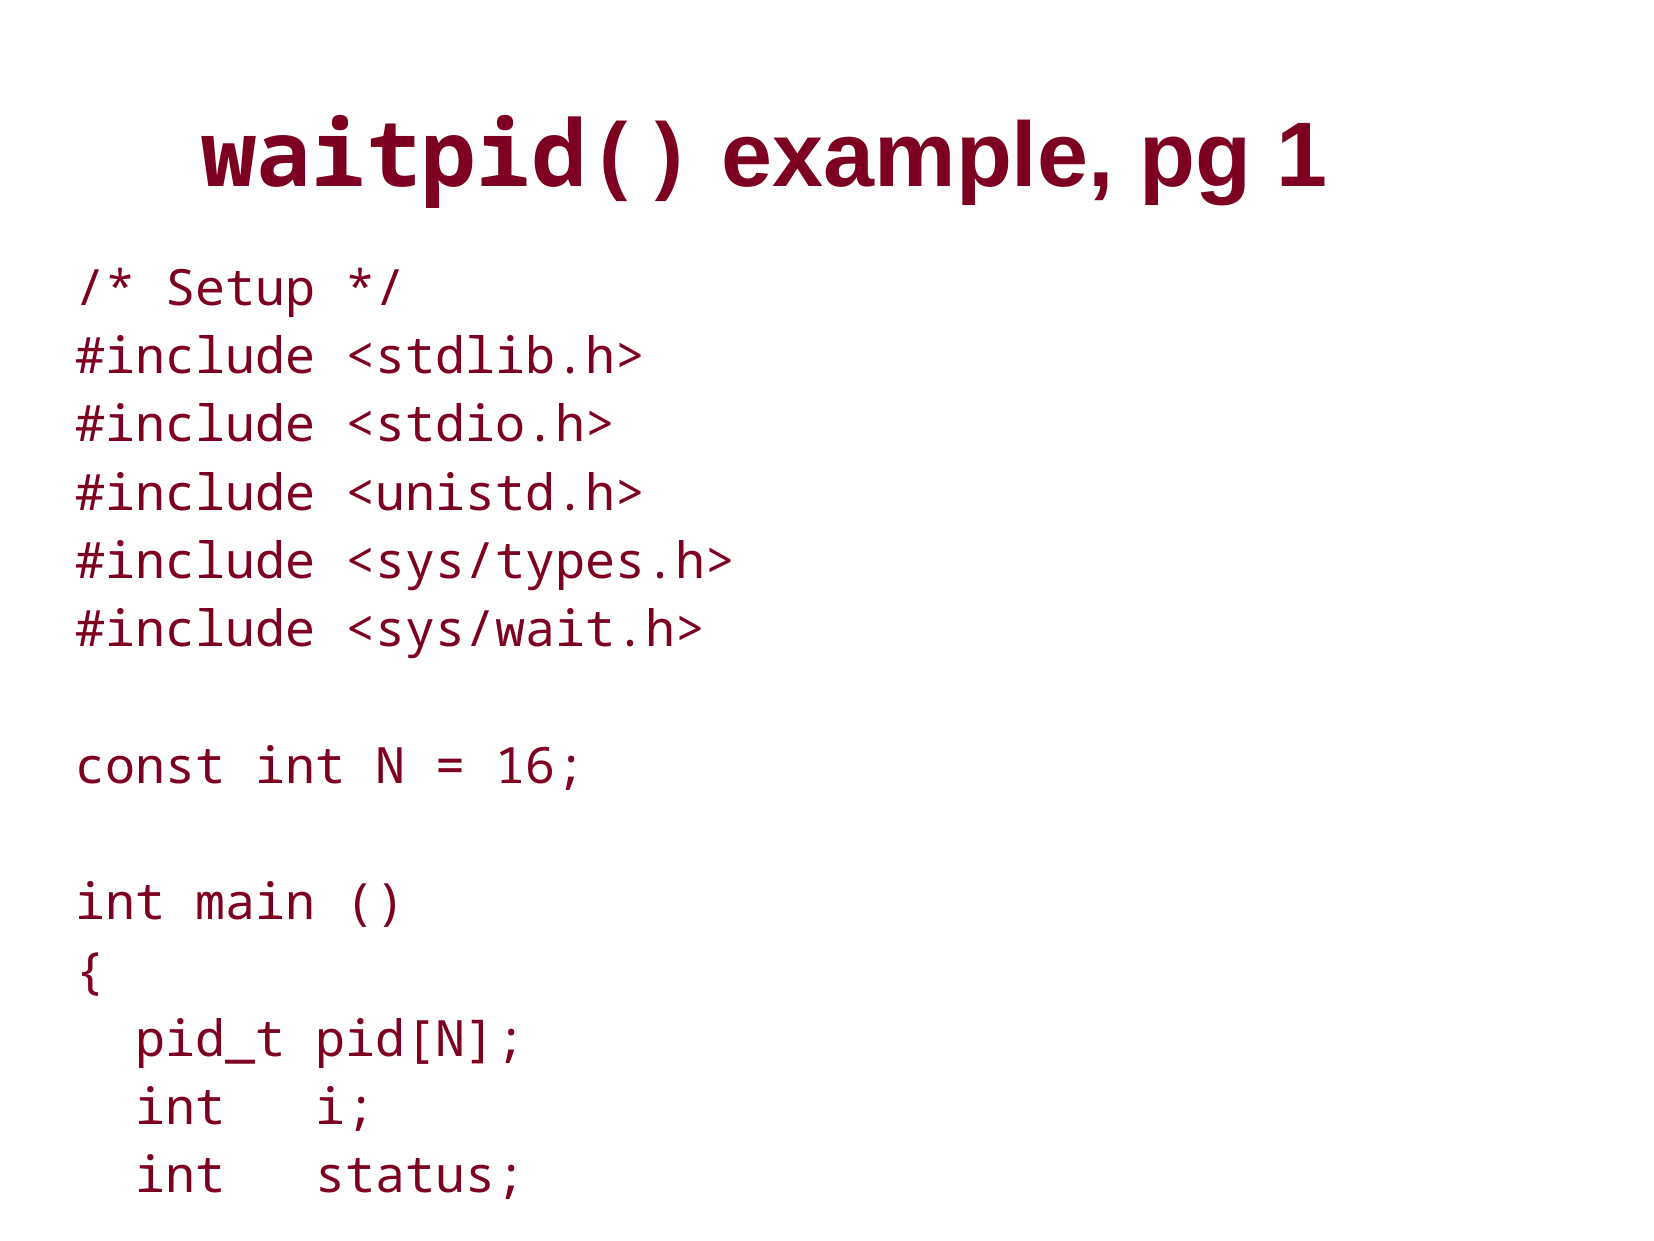

# waitpid() example, pg 1
/* Setup */
#include <stdlib.h>
#include <stdio.h>
#include <unistd.h>
#include <sys/types.h>
#include <sys/wait.h>
const int N = 16;
int main ()
{
 pid_t pid[N];
 int i;
 int status;